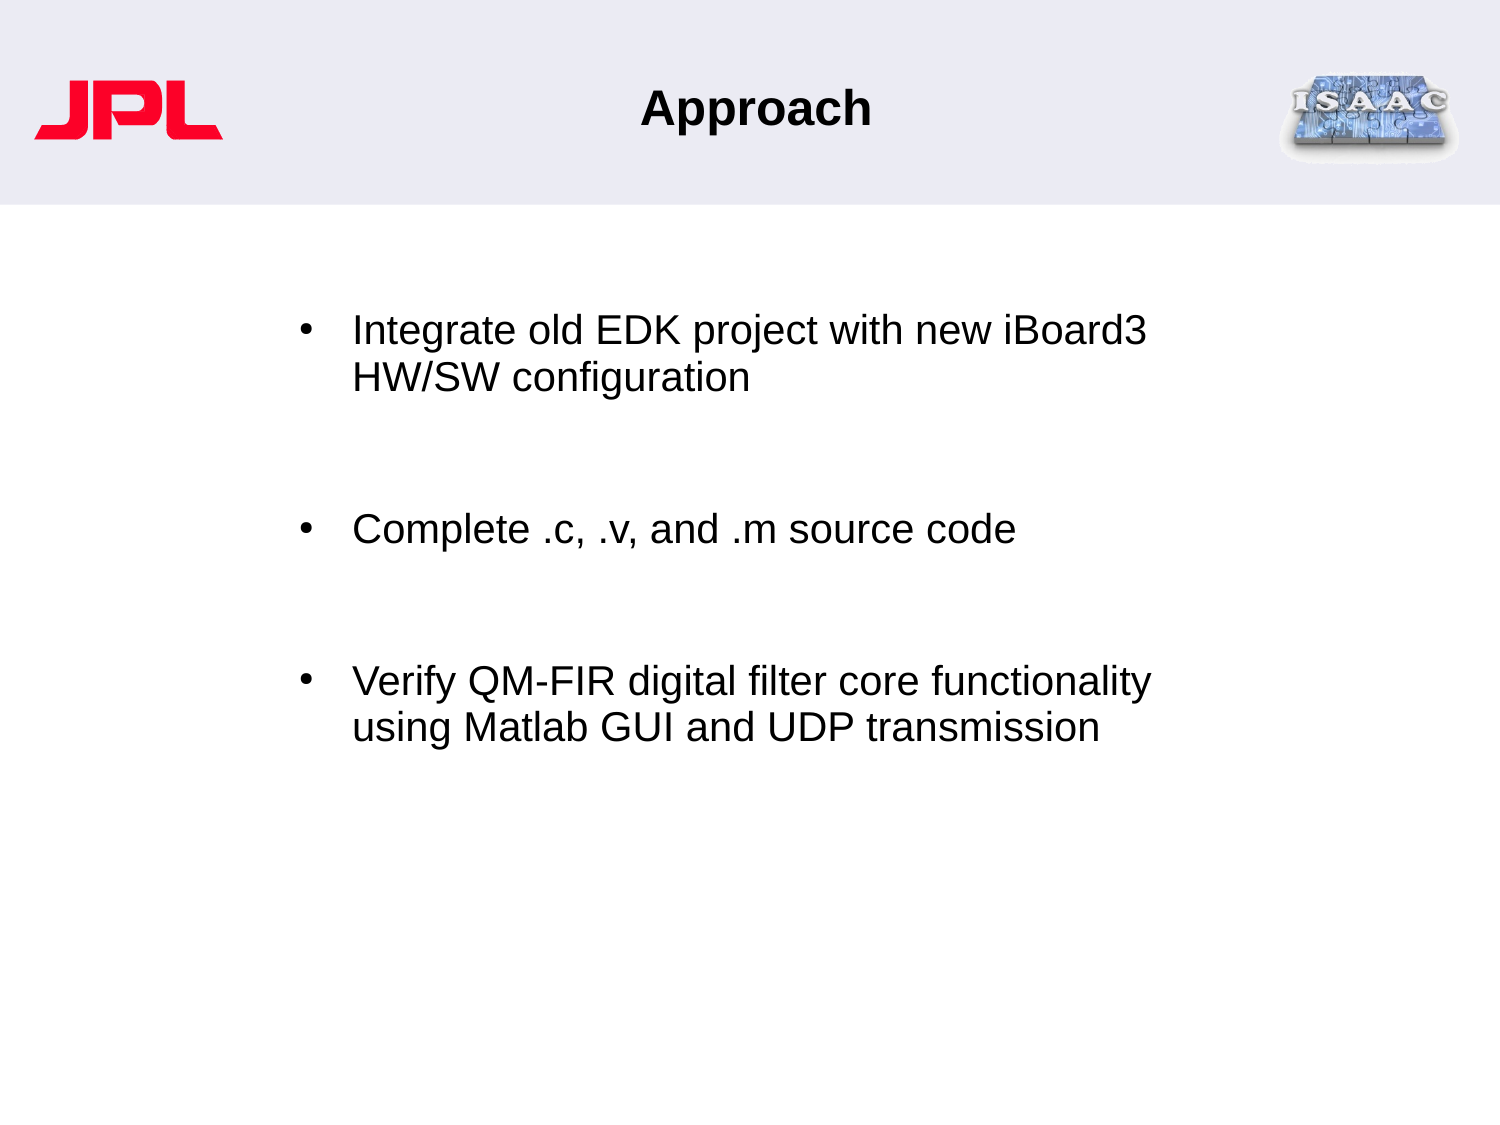

# Approach
Integrate old EDK project with new iBoard3 HW/SW configuration
Complete .c, .v, and .m source code
Verify QM-FIR digital filter core functionality using Matlab GUI and UDP transmission